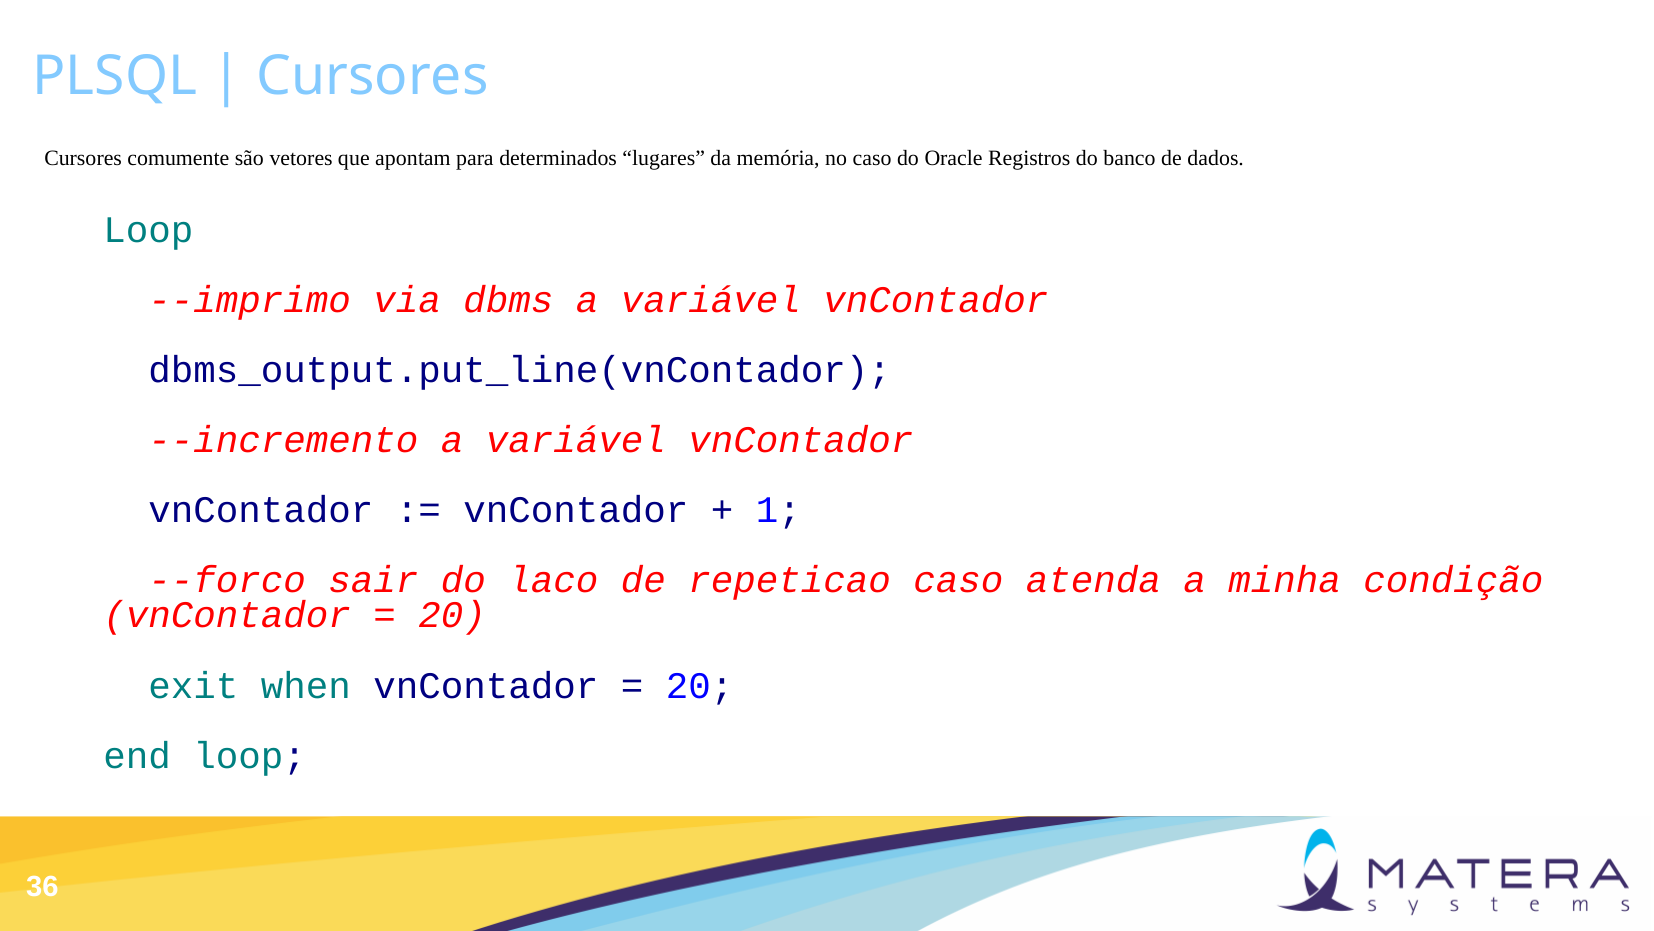

# PLSQL | Cursores
Cursores comumente são vetores que apontam para determinados “lugares” da memória, no caso do Oracle Registros do banco de dados.
Loop
 --imprimo via dbms a variável vnContador
 dbms_output.put_line(vnContador);
 --incremento a variável vnContador
 vnContador := vnContador + 1;
 --forco sair do laco de repeticao caso atenda a minha condição (vnContador = 20)
 exit when vnContador = 20;
end loop;